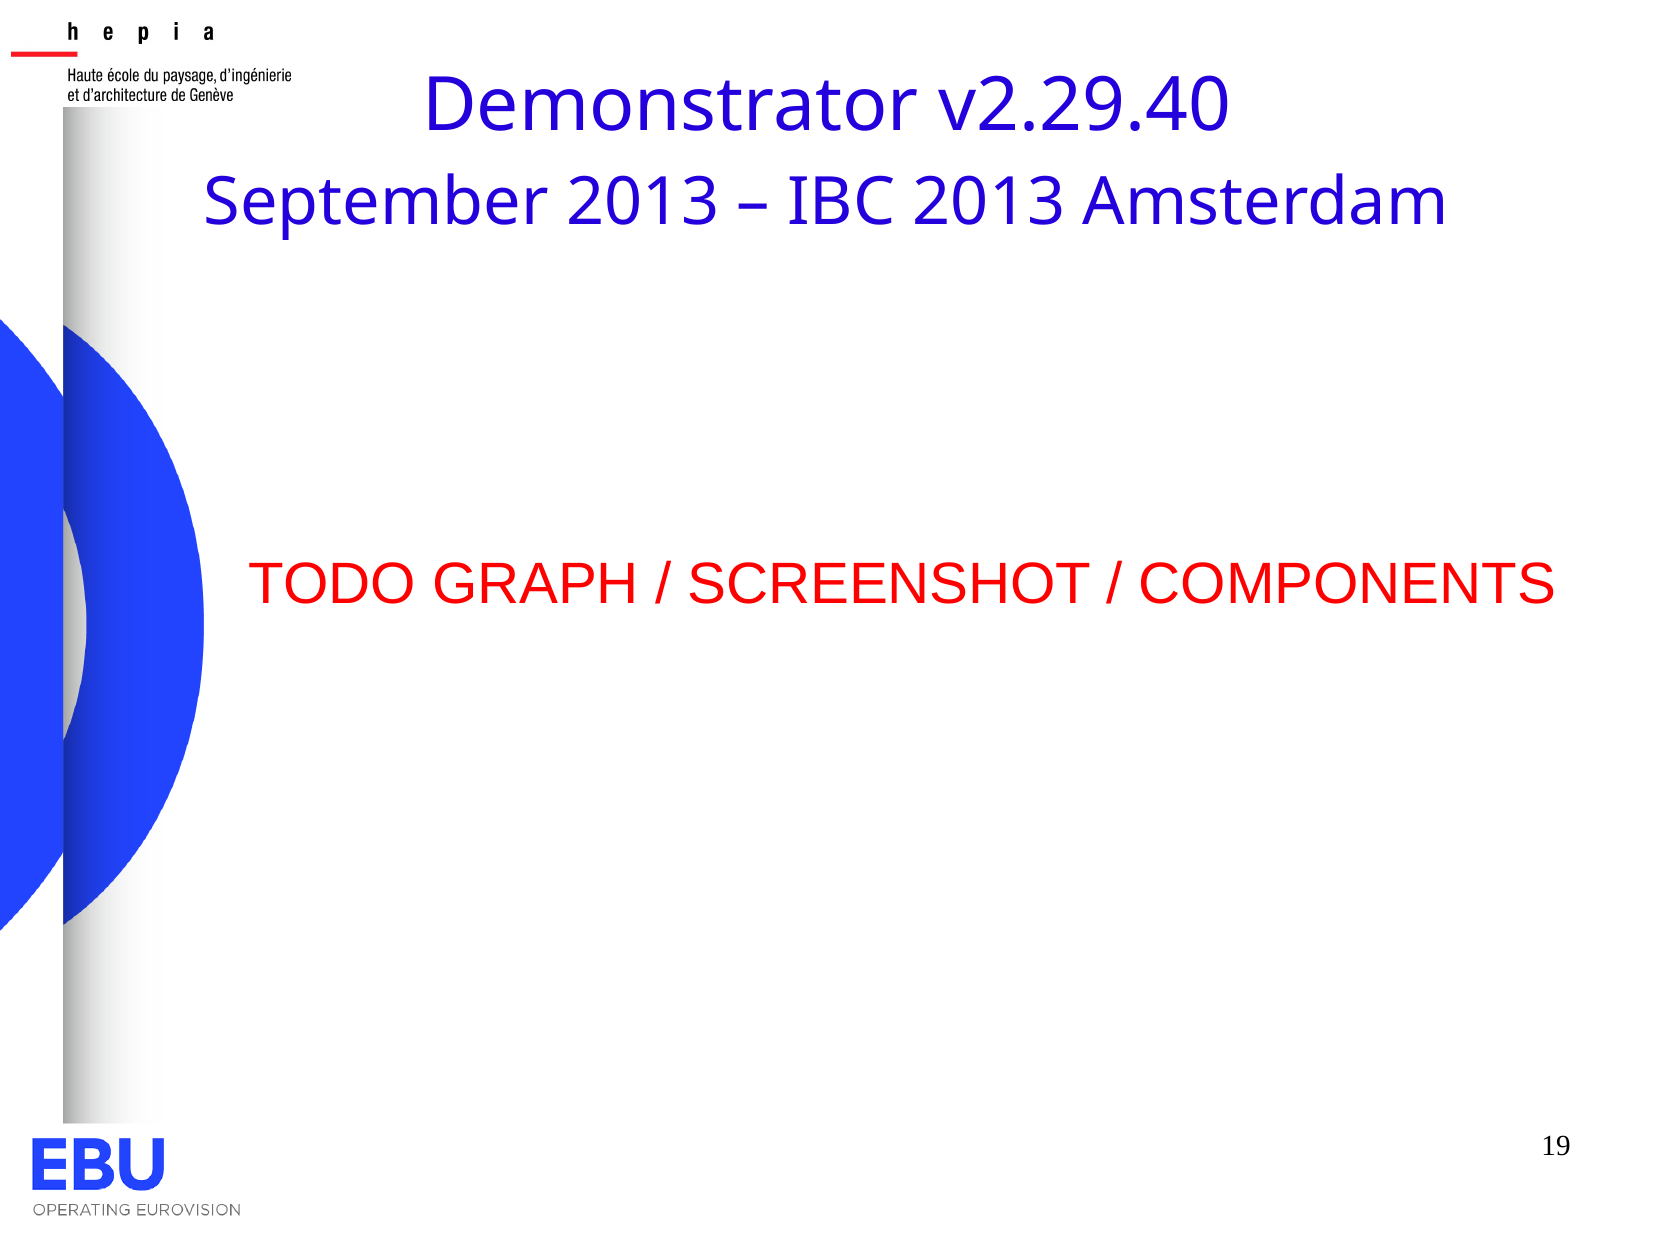

# Demonstrator v2.29.40 September 2013 – IBC 2013 Amsterdam
TODO GRAPH / SCREENSHOT / COMPONENTS
19